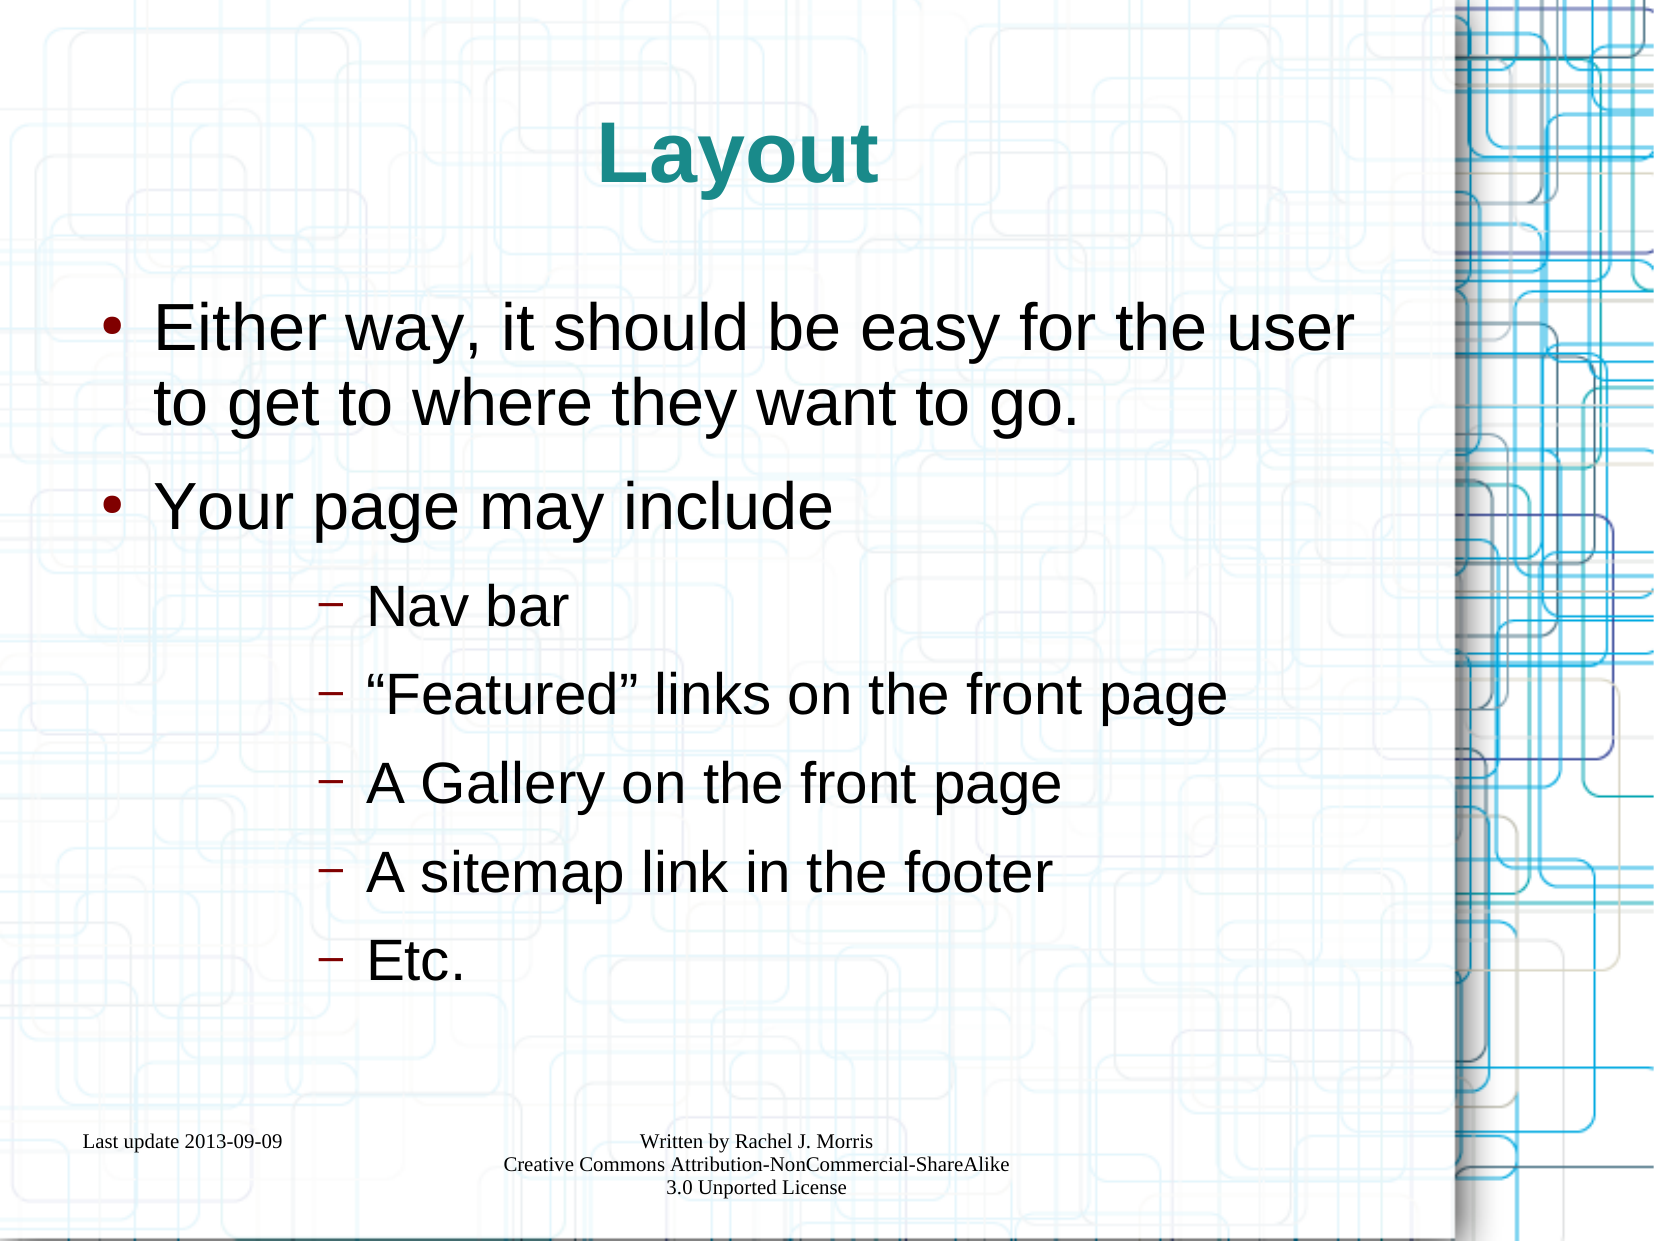

# Layout
Either way, it should be easy for the user to get to where they want to go.
Your page may include
Nav bar
“Featured” links on the front page
A Gallery on the front page
A sitemap link in the footer
Etc.